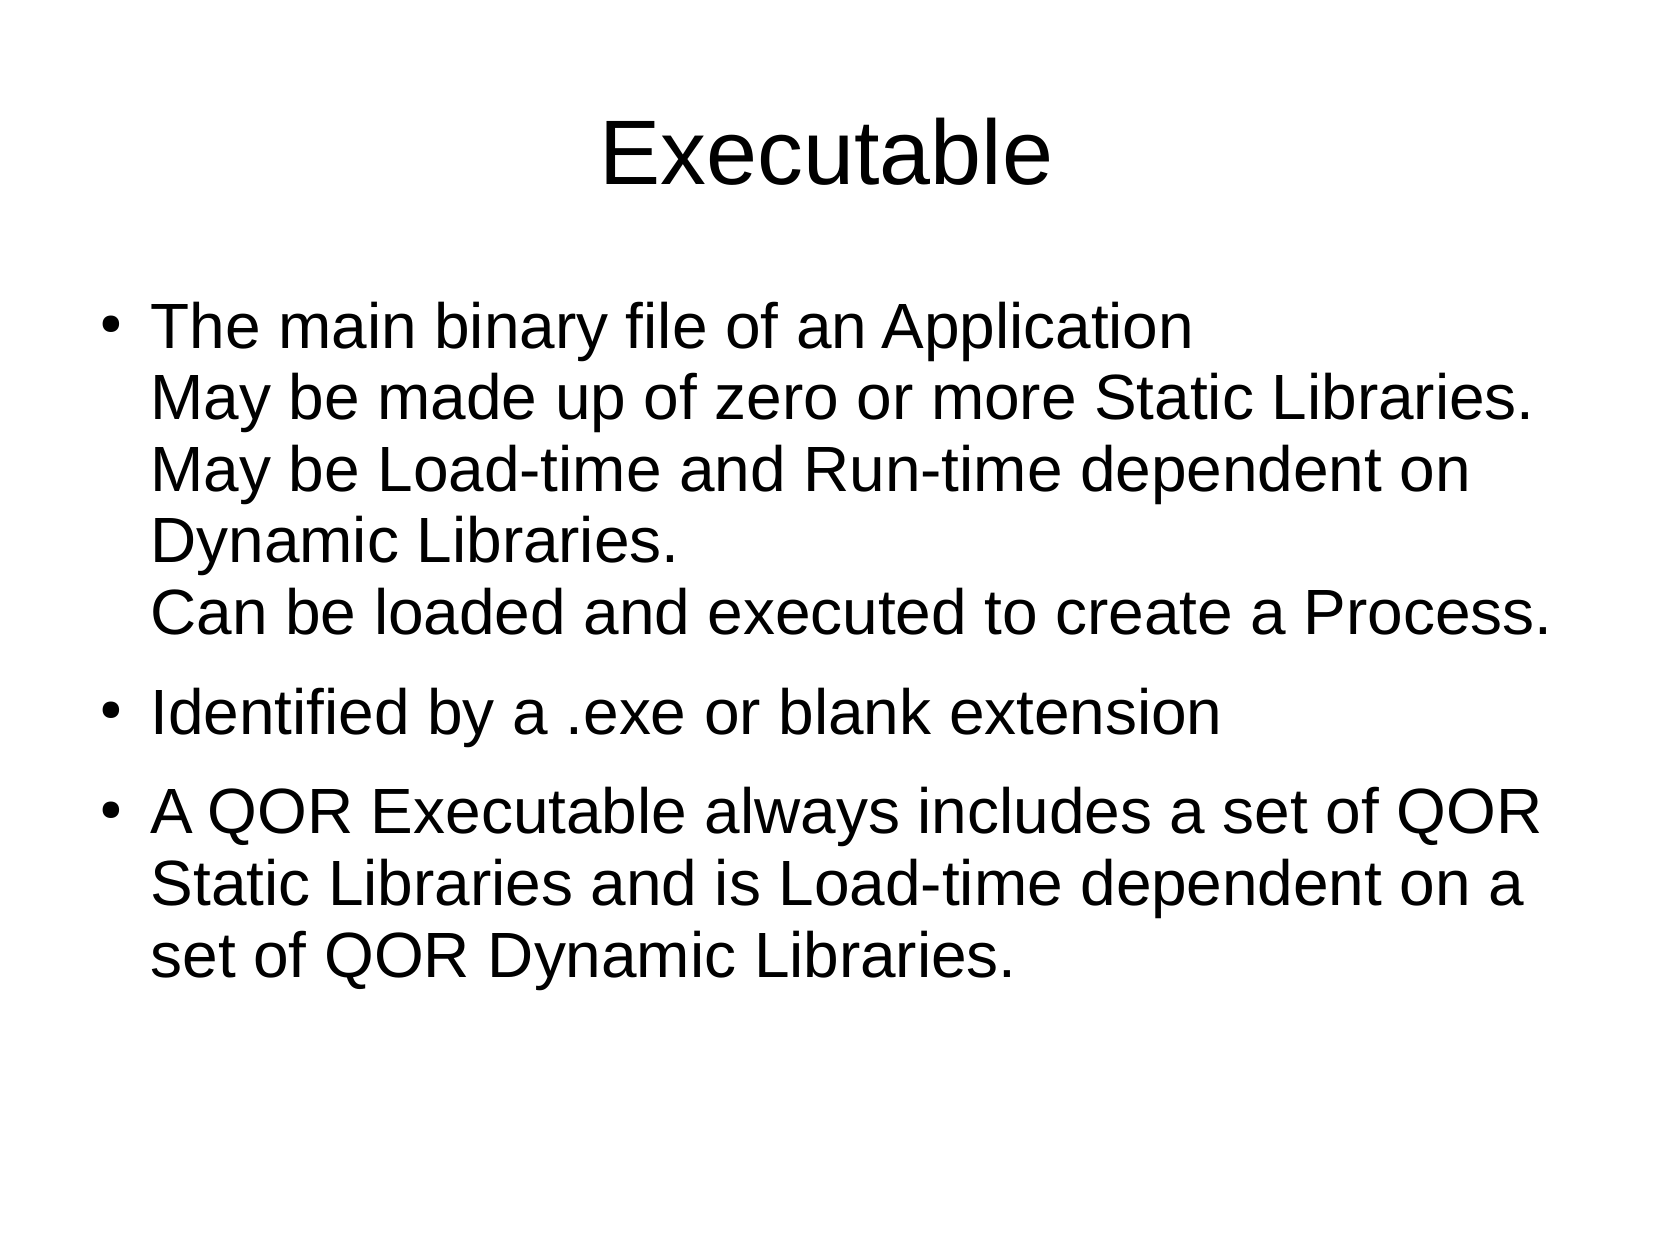

# Executable
The main binary file of an Application
May be made up of zero or more Static Libraries.
May be Load-time and Run-time dependent on Dynamic Libraries.
Can be loaded and executed to create a Process.
Identified by a .exe or blank extension
A QOR Executable always includes a set of QOR Static Libraries and is Load-time dependent on a set of QOR Dynamic Libraries.